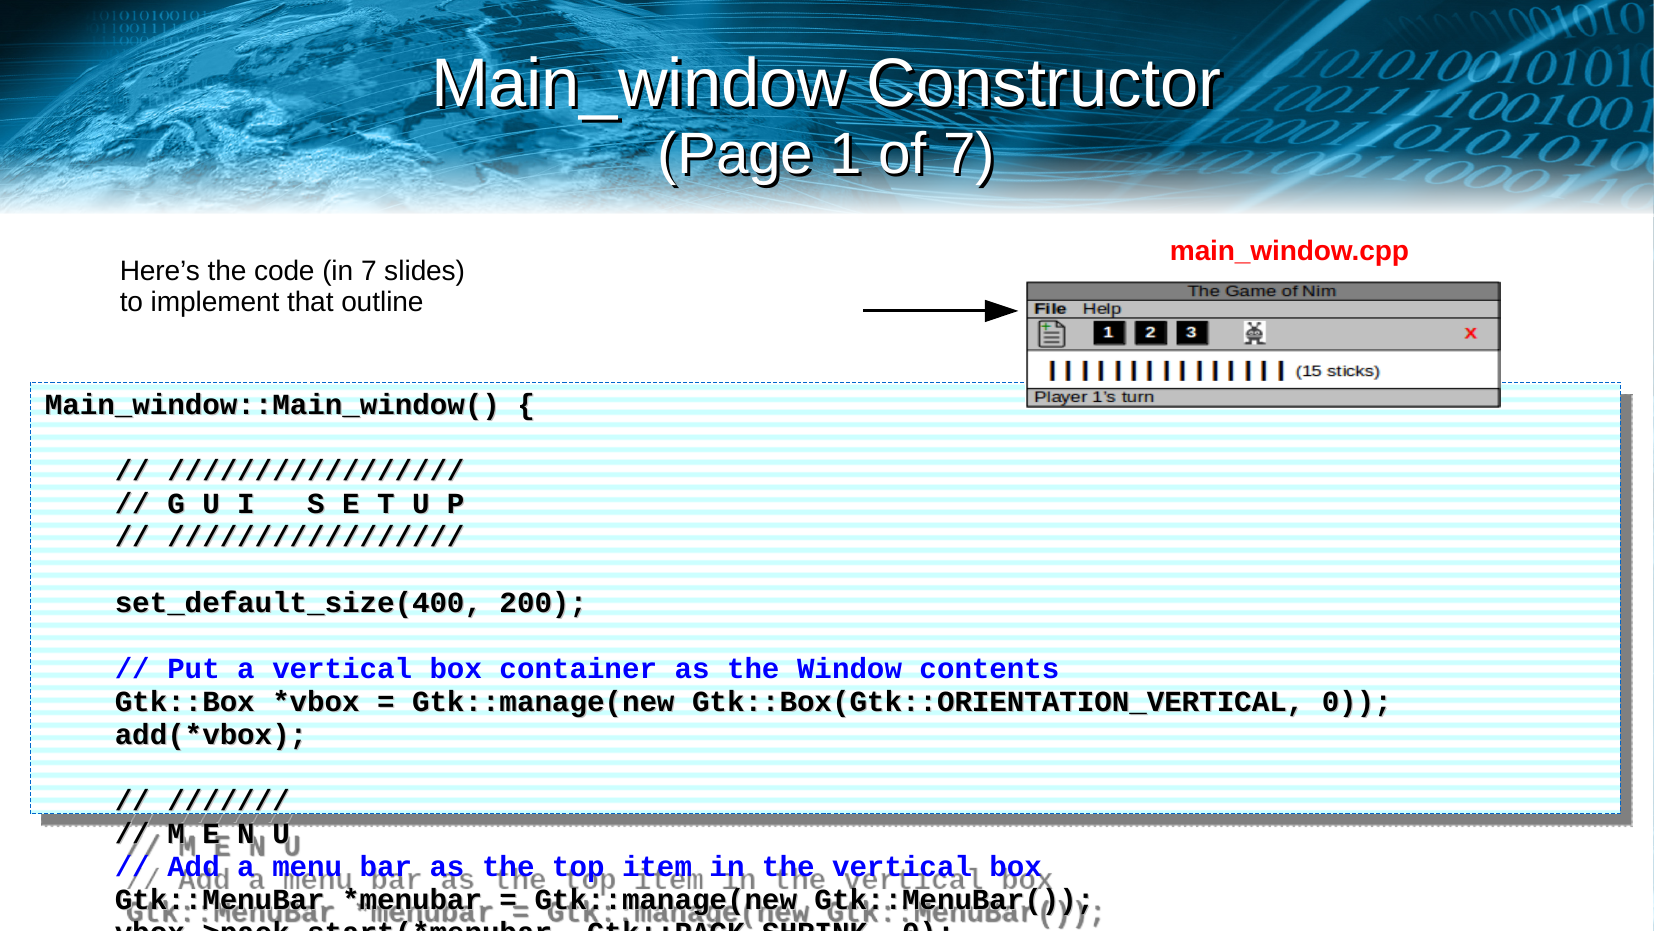

# Main_window Constructor (Page 1 of 7)
main_window.cpp
Here’s the code (in 7 slides)
to implement that outline
Main_window::Main_window() {
 // /////////////////
 // G U I S E T U P
 // /////////////////
 set_default_size(400, 200);
 // Put a vertical box container as the Window contents
 Gtk::Box *vbox = Gtk::manage(new Gtk::Box(Gtk::ORIENTATION_VERTICAL, 0));
 add(*vbox);
 // ///////
 // M E N U
 // Add a menu bar as the top item in the vertical box
 Gtk::MenuBar *menubar = Gtk::manage(new Gtk::MenuBar());
 vbox->pack_start(*menubar, Gtk::PACK_SHRINK, 0);